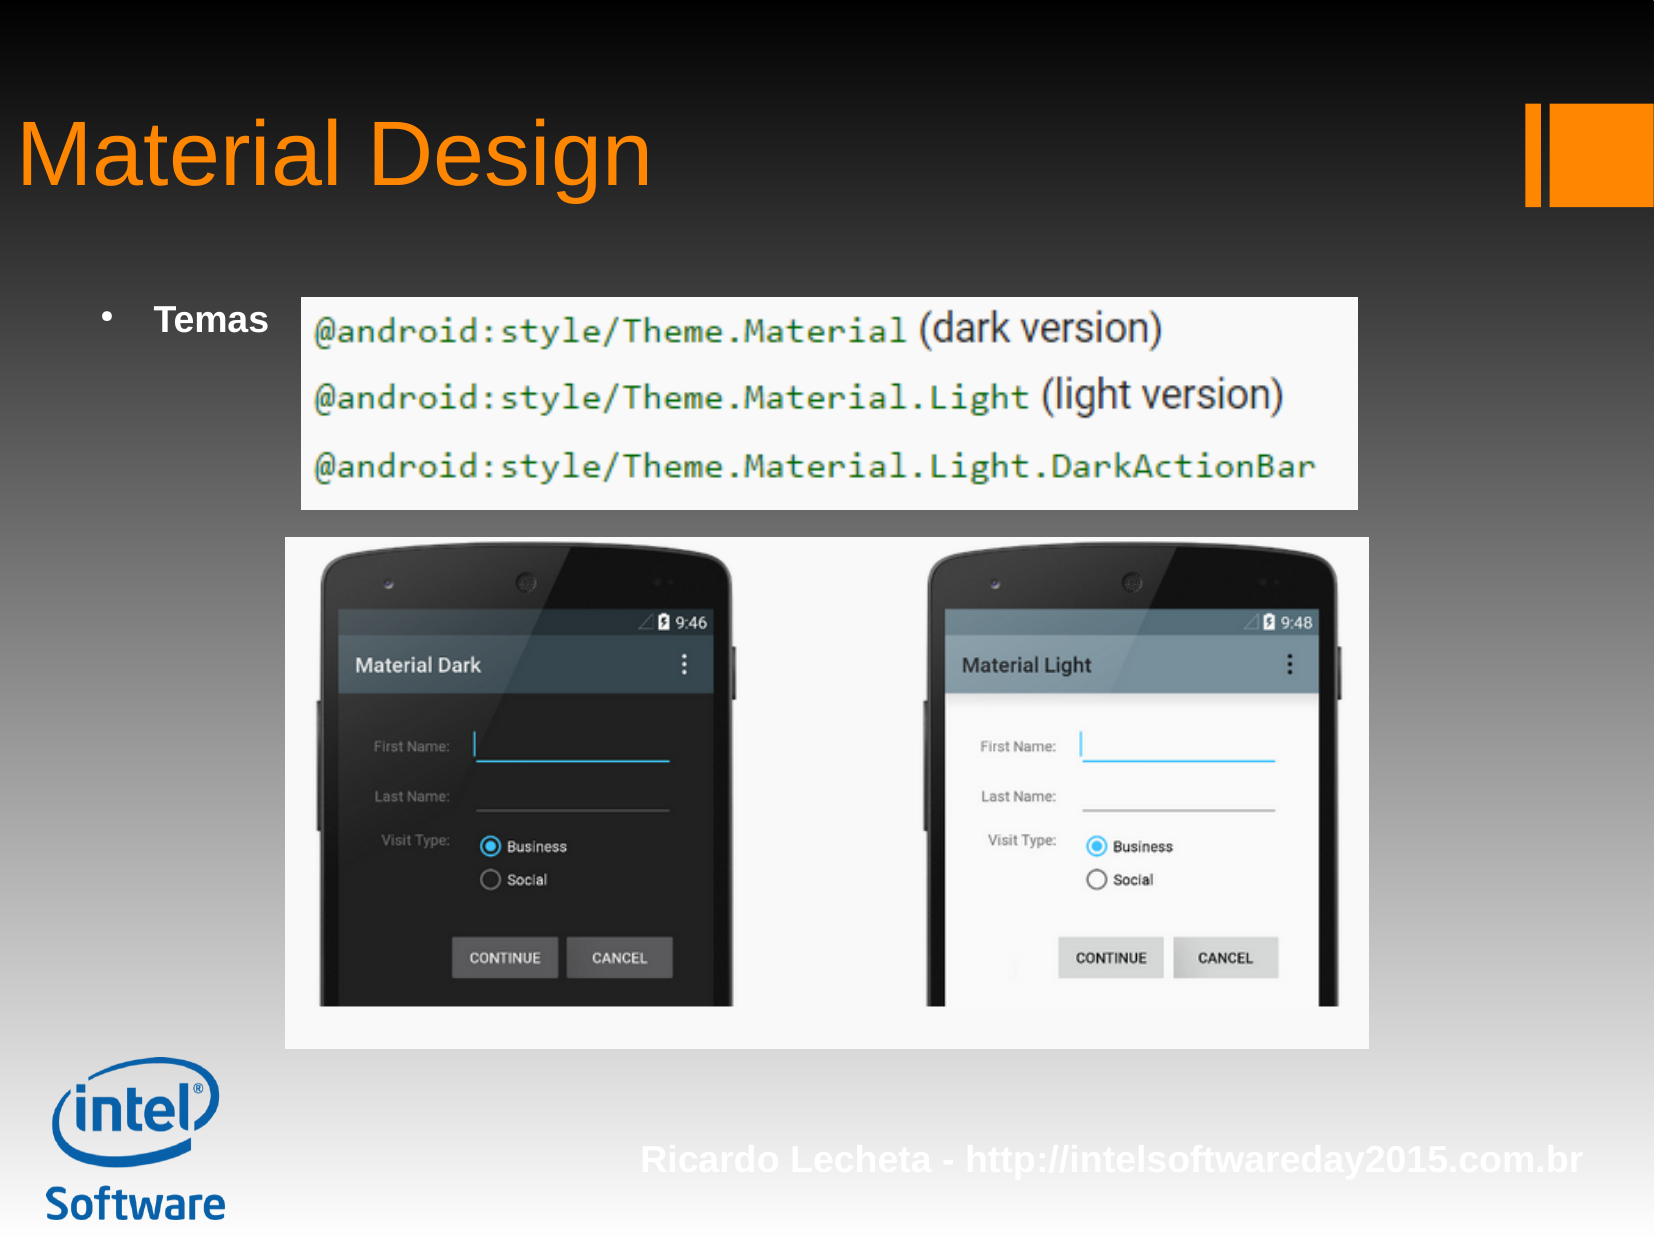

# Material Design
Temas
Ricardo Lecheta - http://intelsoftwareday2015.com.br